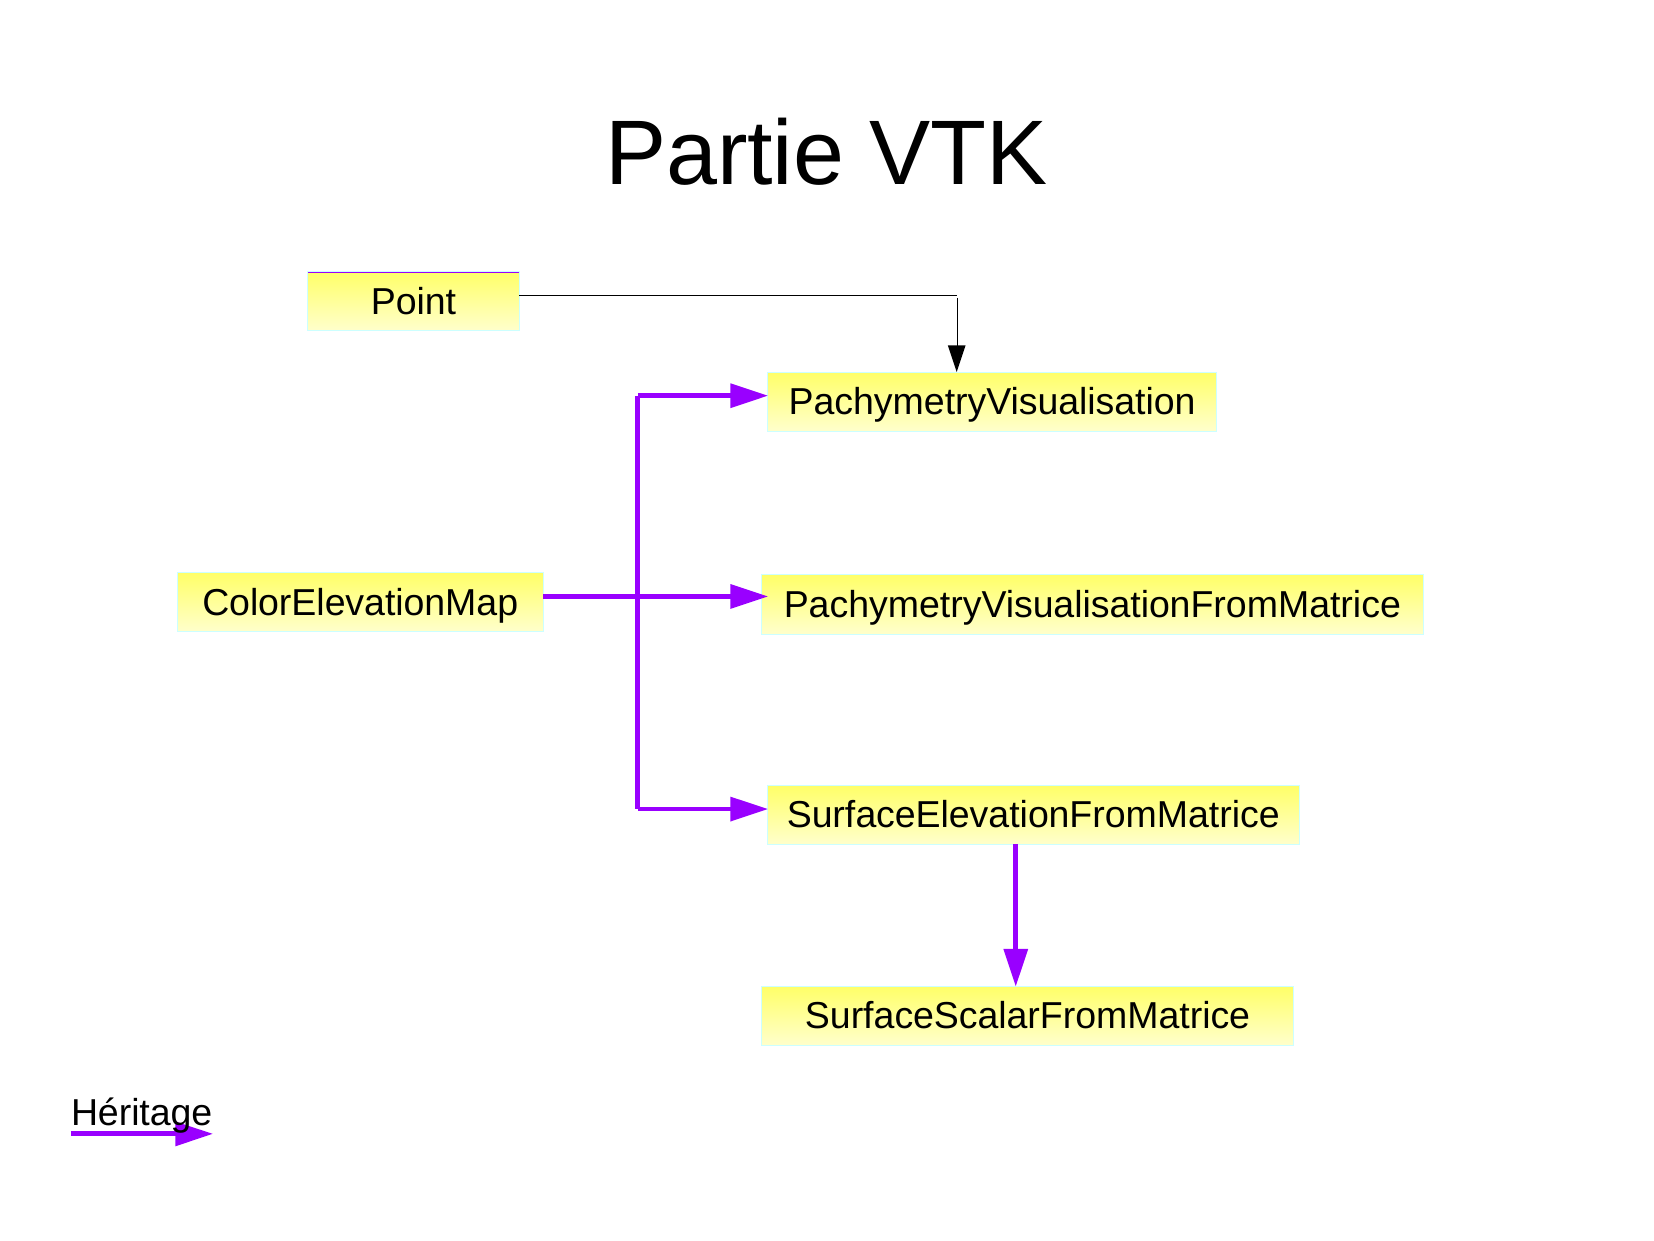

# Partie VTK
Point
PachymetryVisualisation
ColorElevationMap
PachymetryVisualisationFromMatrice
SurfaceElevationFromMatrice
SurfaceScalarFromMatrice
Héritage